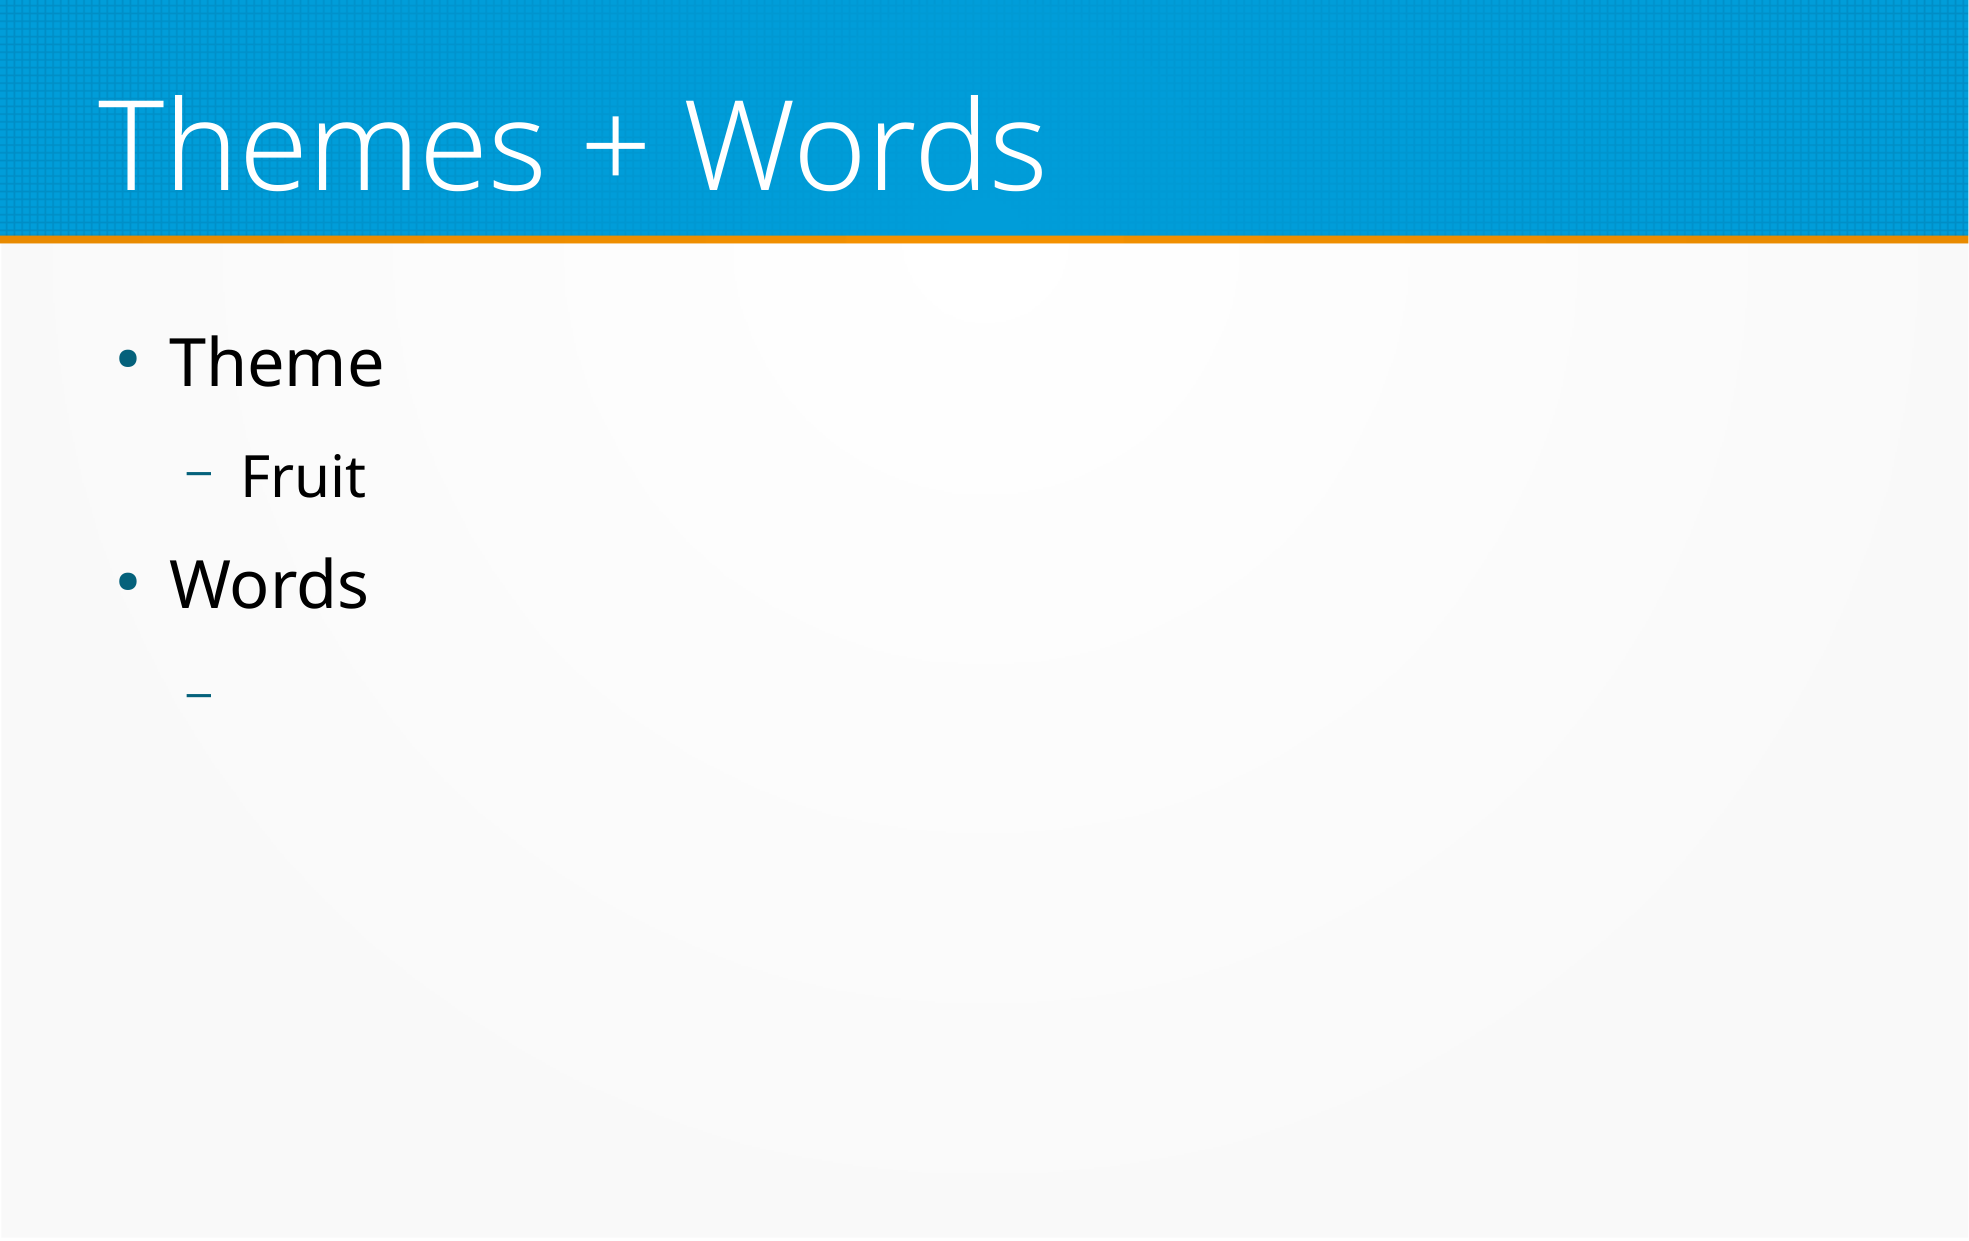

# Themes + Words
Theme
Fruit
Words